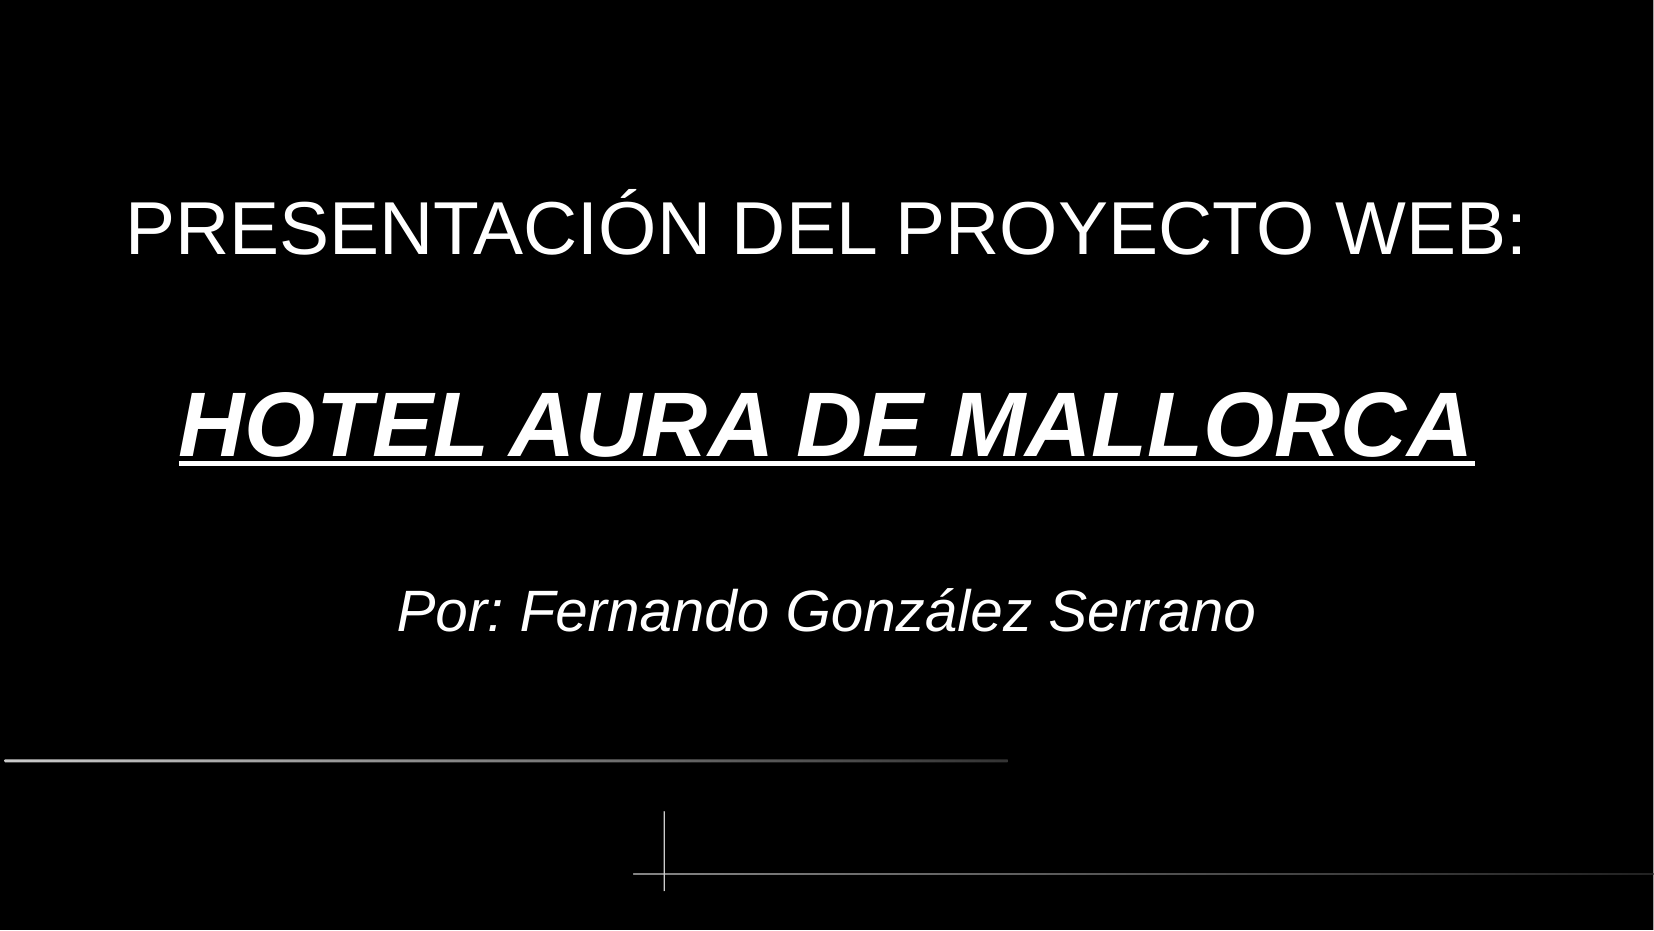

# PRESENTACIÓN DEL PROYECTO WEB: HOTEL AURA DE MALLORCA Por: Fernando González Serrano